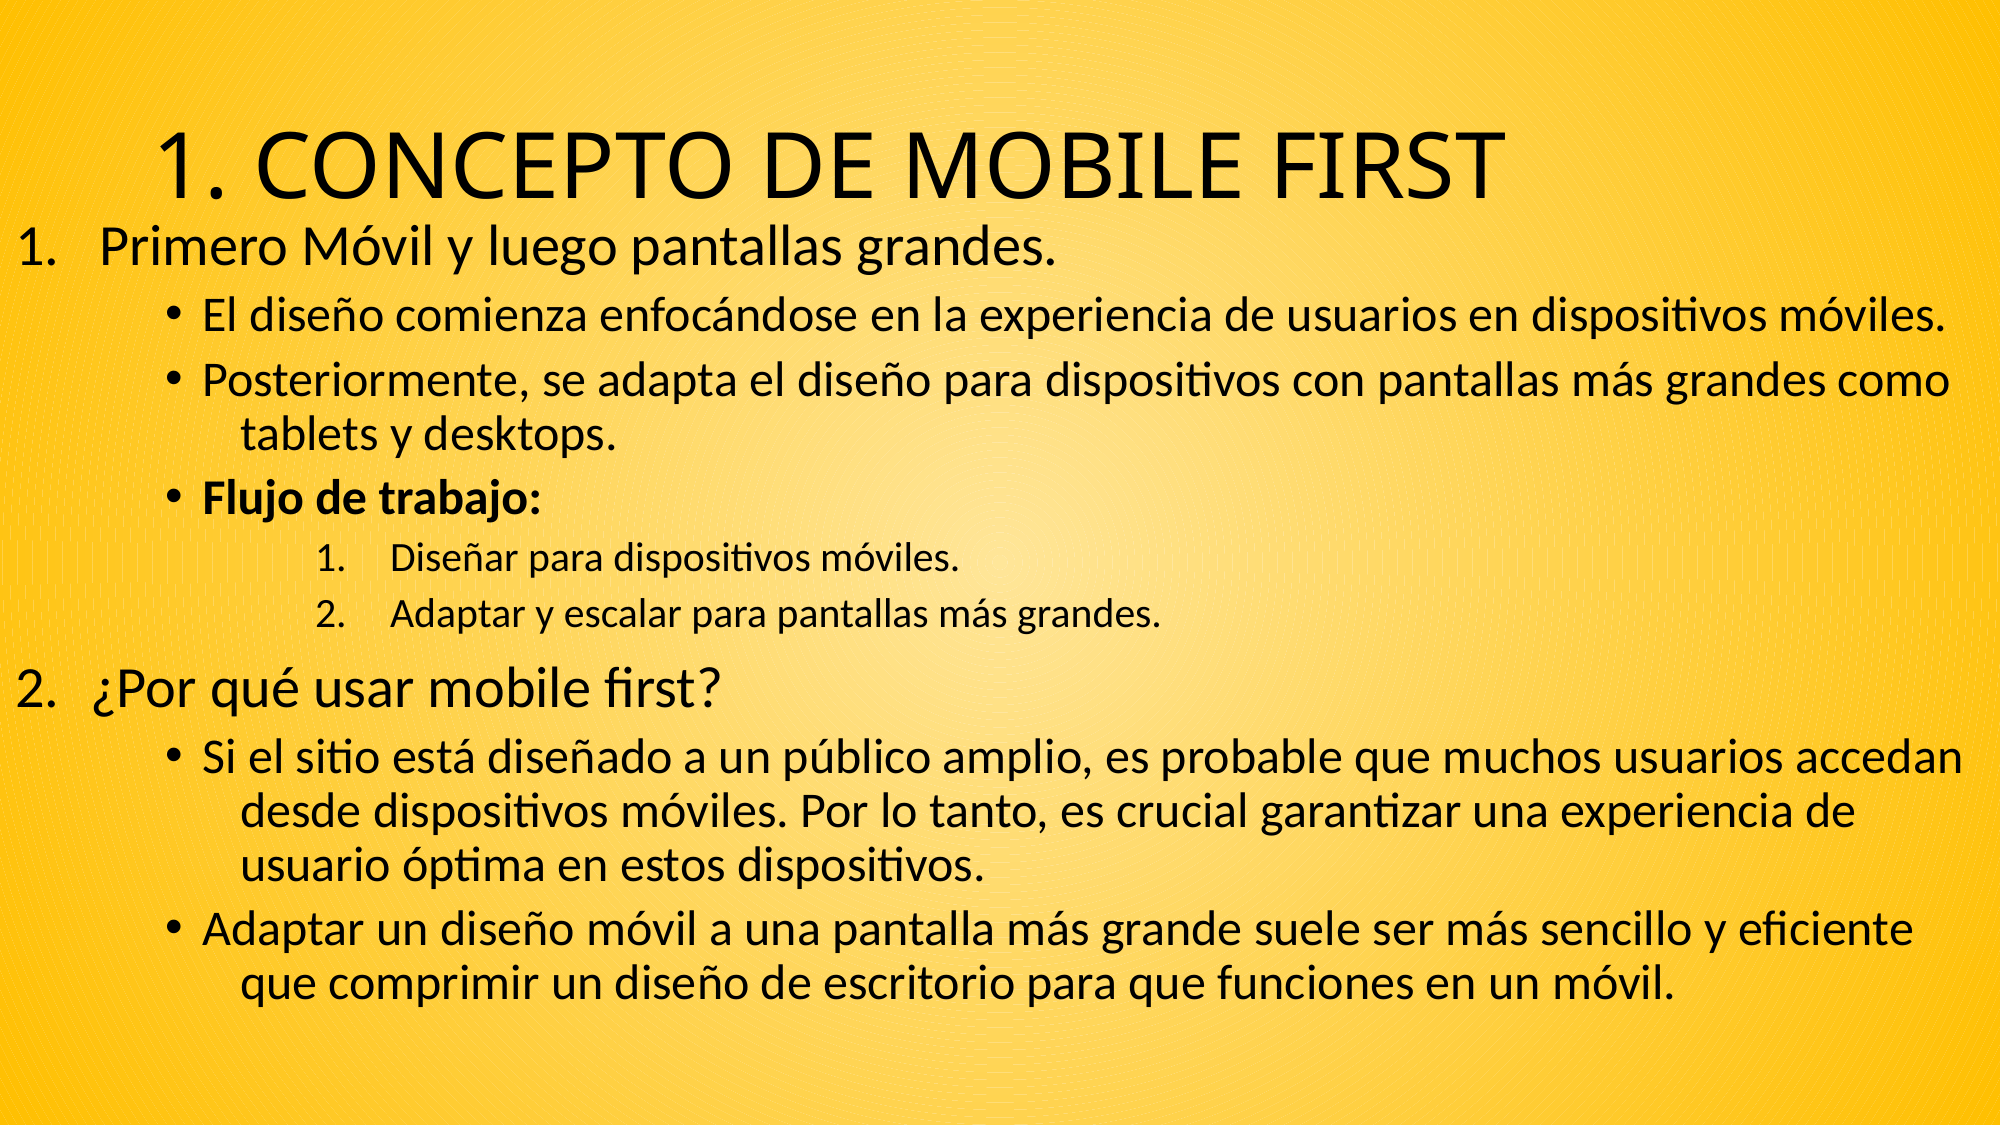

# 1. CONCEPTO DE MOBILE FIRST
Primero Móvil y luego pantallas grandes.
El diseño comienza enfocándose en la experiencia de usuarios en dispositivos móviles.
Posteriormente, se adapta el diseño para dispositivos con pantallas más grandes como tablets y desktops.
Flujo de trabajo:
Diseñar para dispositivos móviles.
Adaptar y escalar para pantallas más grandes.
¿Por qué usar mobile first?
Si el sitio está diseñado a un público amplio, es probable que muchos usuarios accedan desde dispositivos móviles. Por lo tanto, es crucial garantizar una experiencia de usuario óptima en estos dispositivos.
Adaptar un diseño móvil a una pantalla más grande suele ser más sencillo y eficiente que comprimir un diseño de escritorio para que funciones en un móvil.